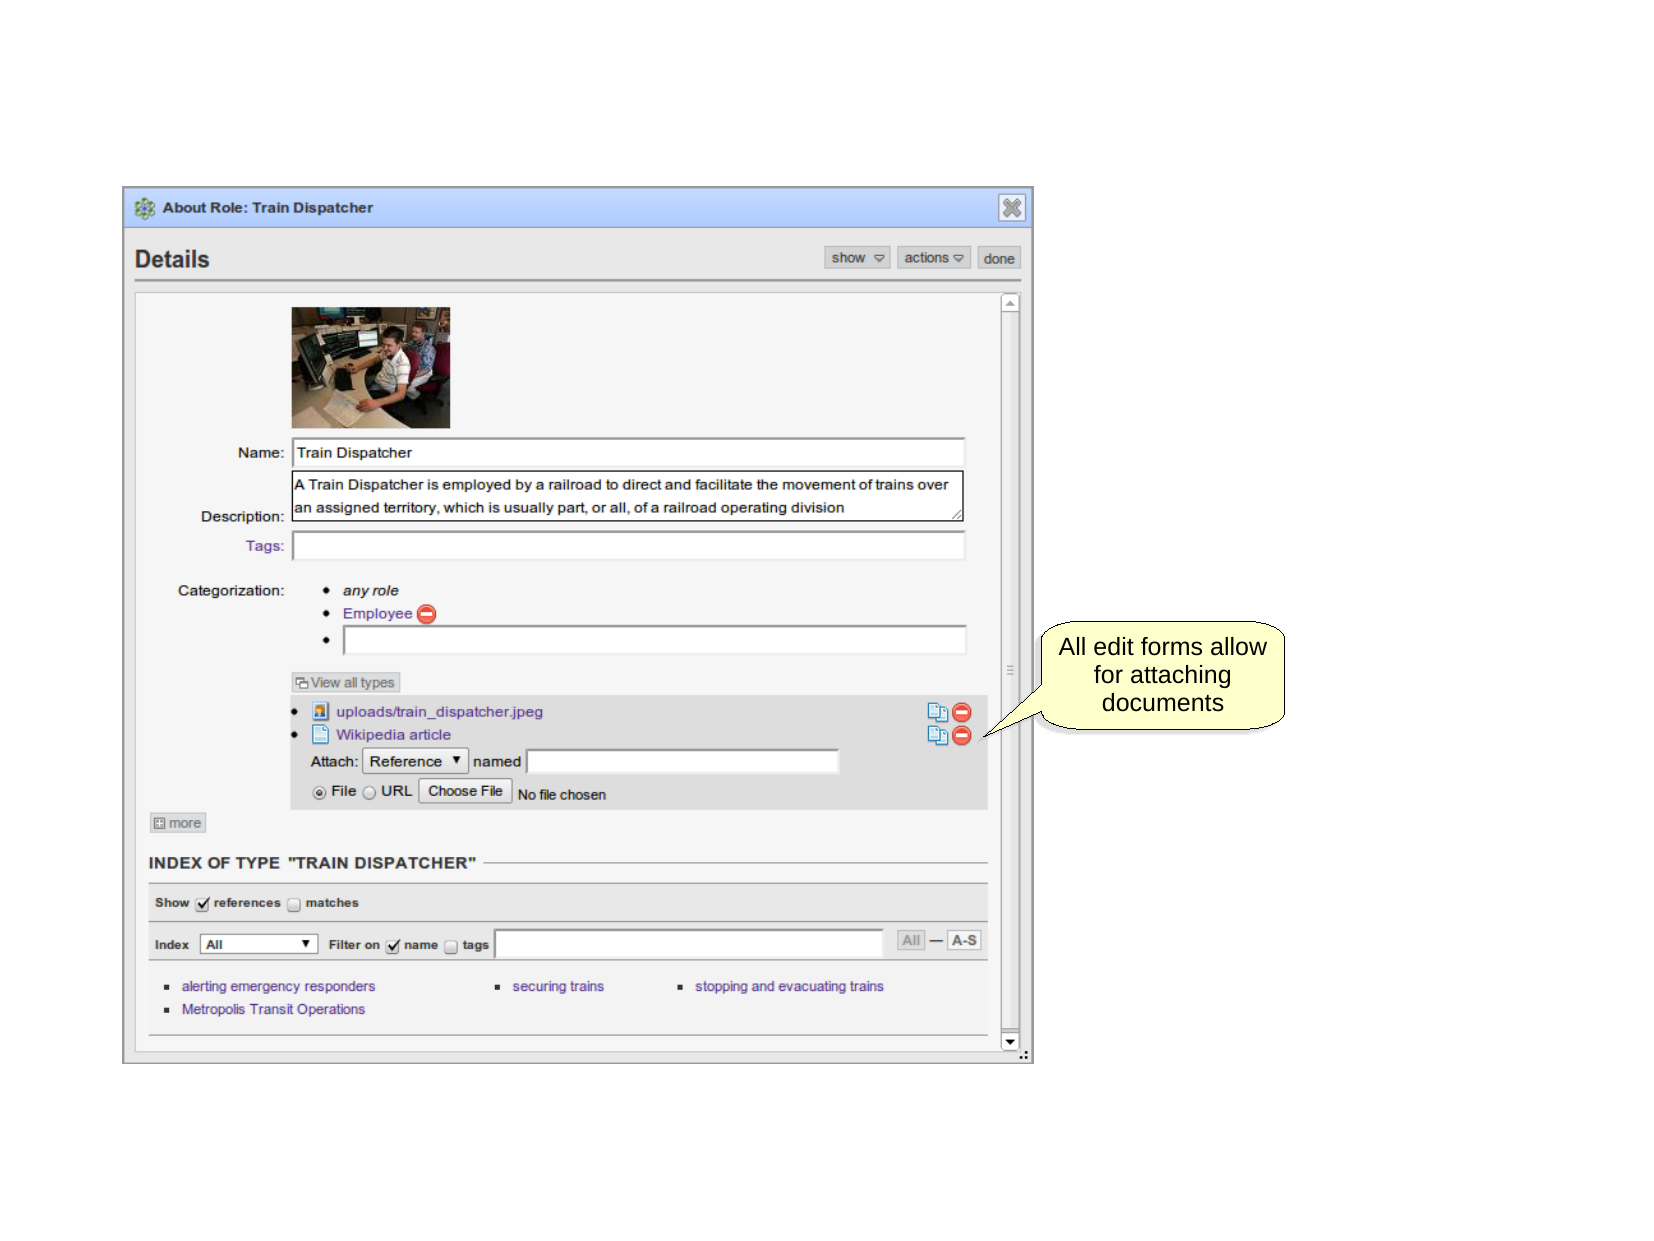

All edit forms allow for attaching documents